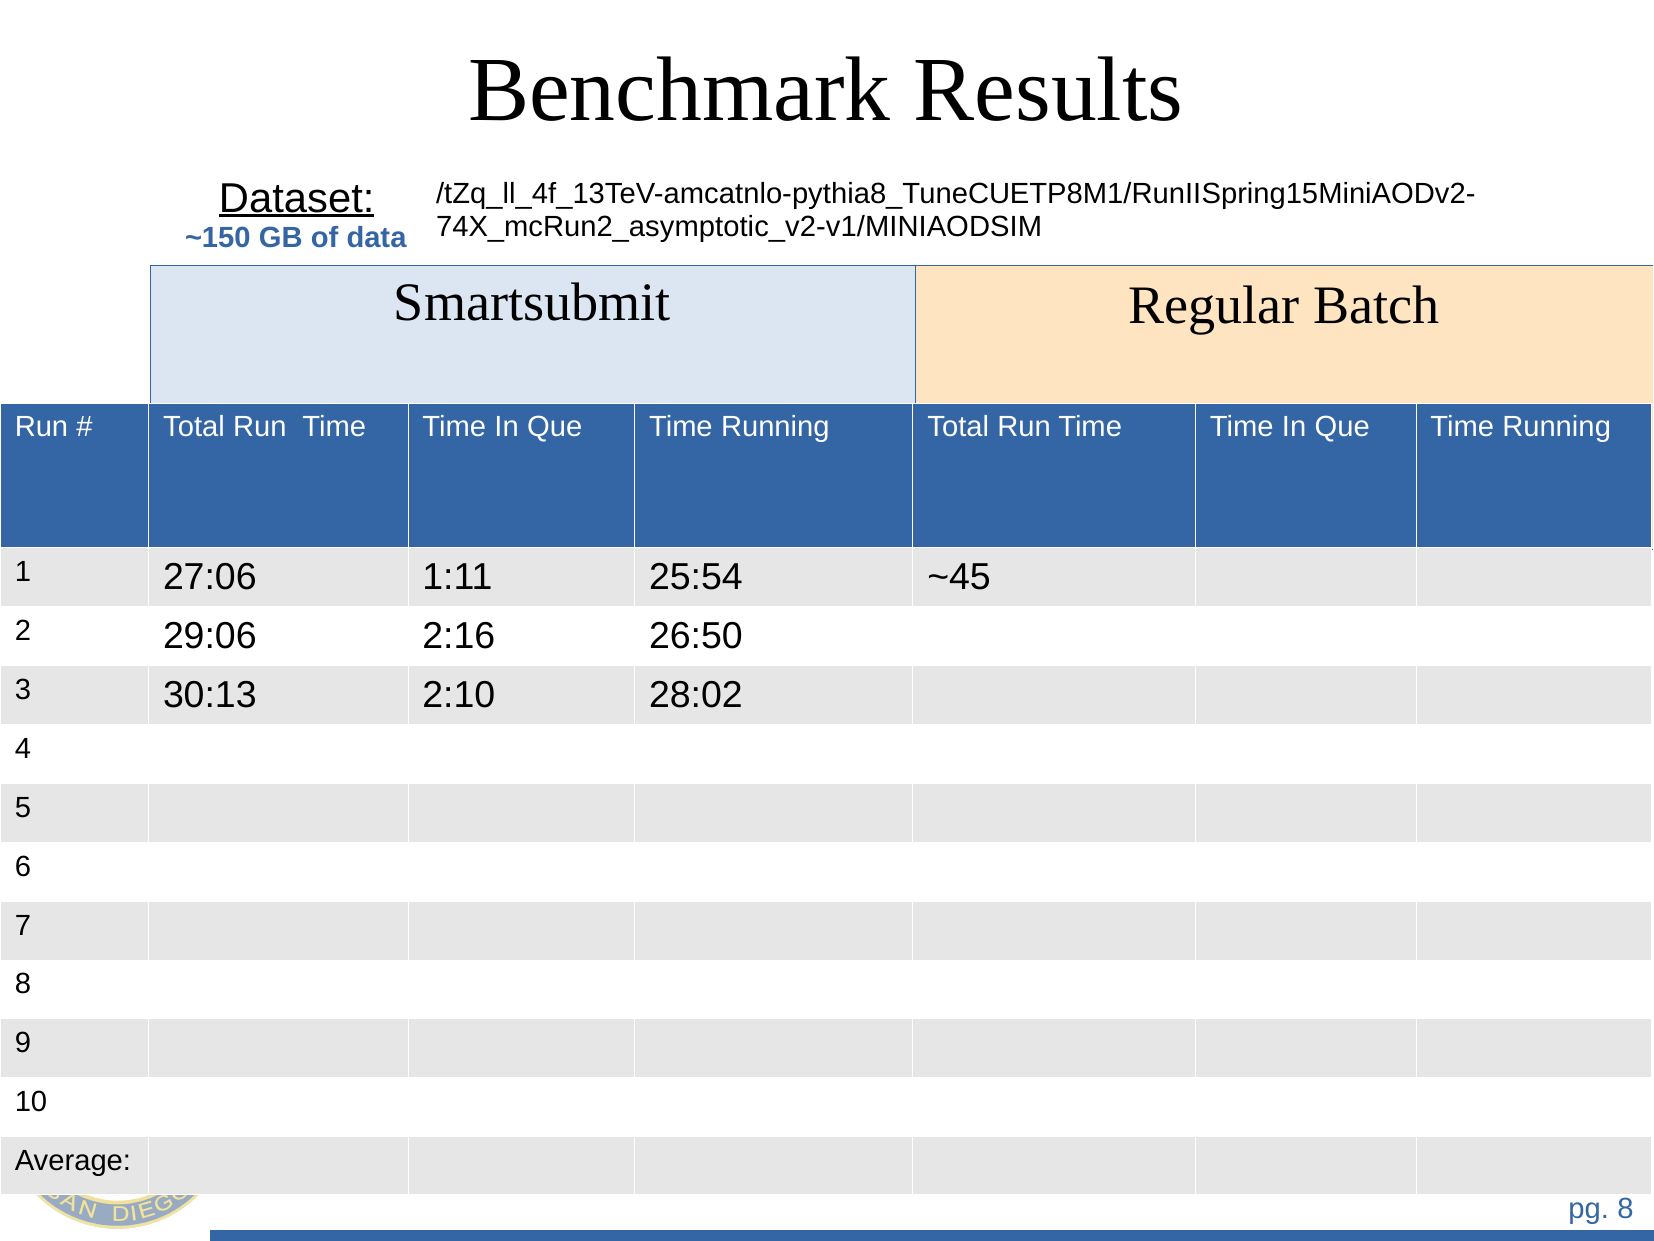

# Benchmark Results
Dataset:
/tZq_ll_4f_13TeV-amcatnlo-pythia8_TuneCUETP8M1/RunIISpring15MiniAODv2-74X_mcRun2_asymptotic_v2-v1/MINIAODSIM
 ~150 GB of data
Smartsubmit
Regular Batch
| Run # | Total Run Time | Time In Que | Time Running | Total Run Time | Time In Que | Time Running |
| --- | --- | --- | --- | --- | --- | --- |
| 1 | 27:06 | 1:11 | 25:54 | ~45 | | |
| 2 | 29:06 | 2:16 | 26:50 | | | |
| 3 | 30:13 | 2:10 | 28:02 | | | |
| 4 | | | | | | |
| 5 | | | | | | |
| 6 | | | | | | |
| 7 | | | | | | |
| 8 | | | | | | |
| 9 | | | | | | |
| 10 | | | | | | |
| Average: | | | | | | |